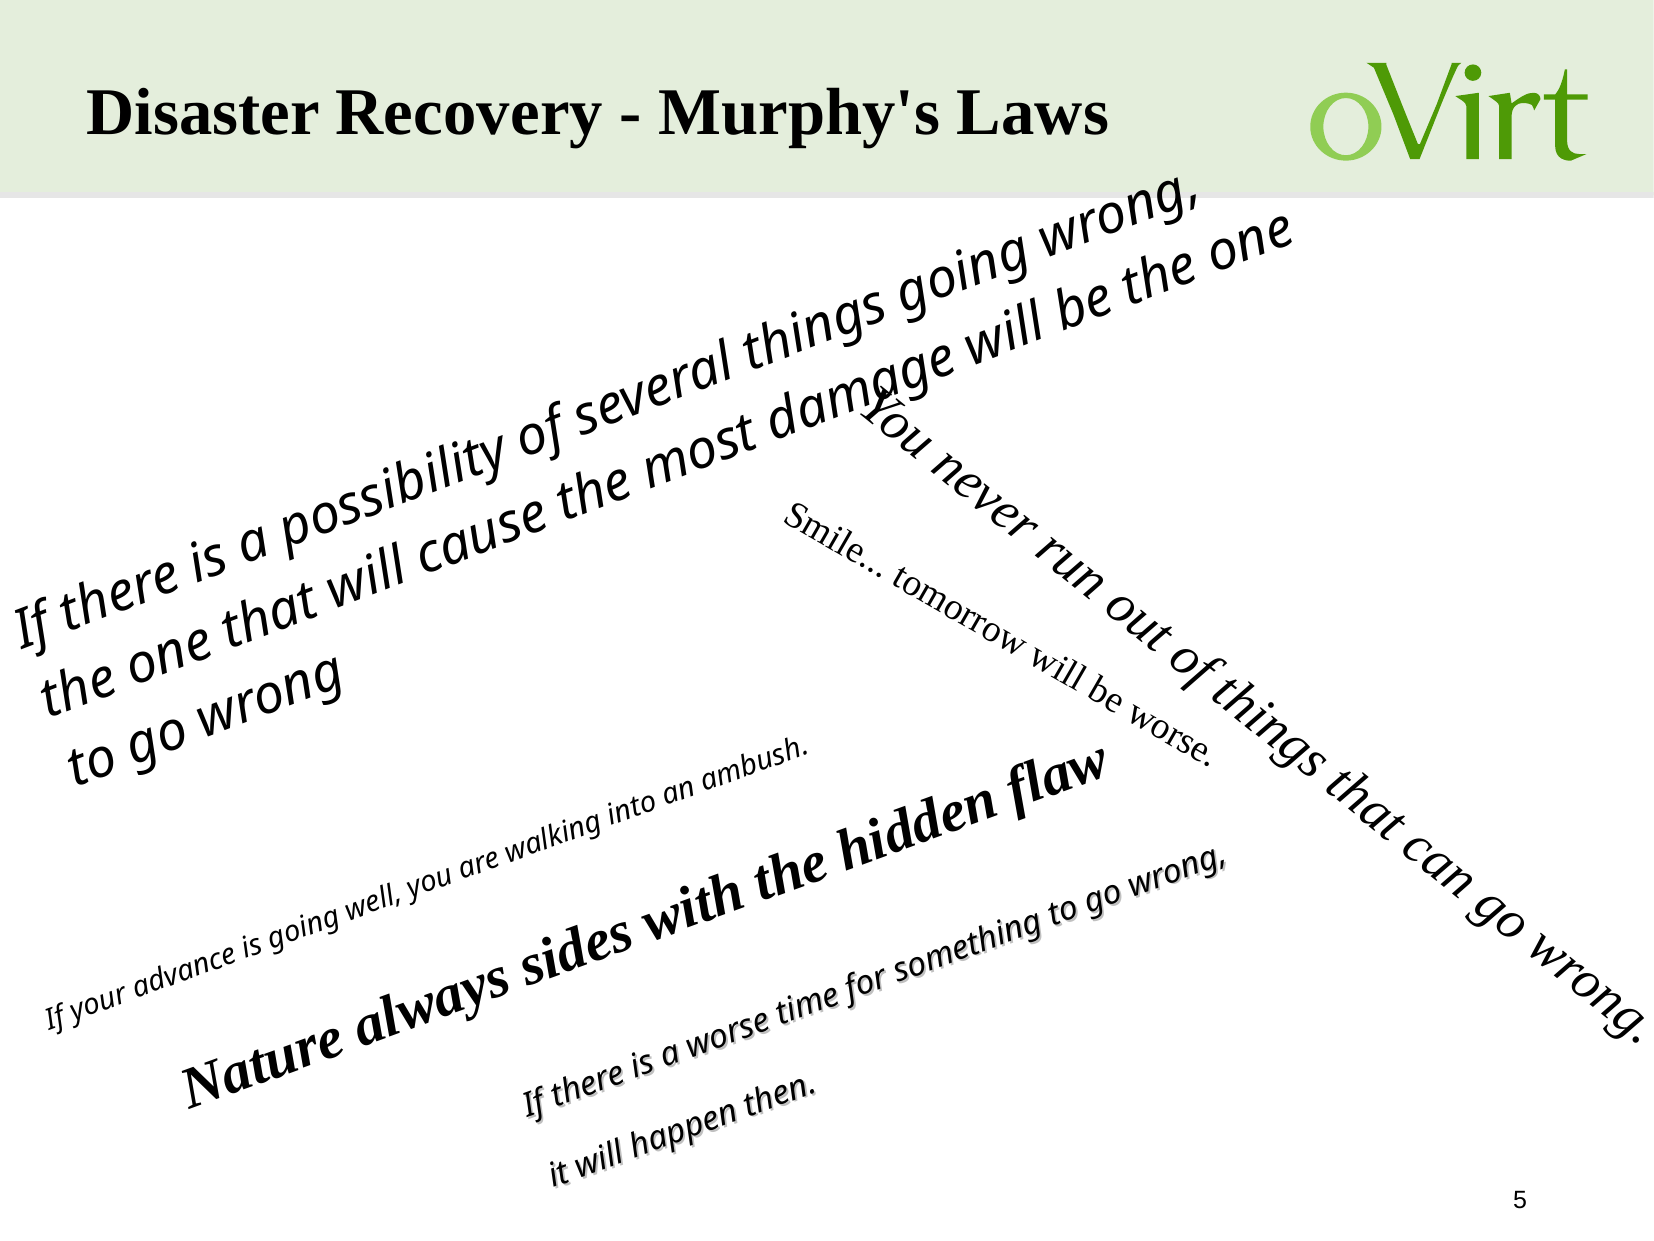

# Disaster Recovery - Murphy's Laws
If there is a possibility of several things going wrong,
the one that will cause the most damage will be the one to go wrong
Smile... tomorrow will be worse.
You never run out of things that can go wrong.
If your advance is going well, you are walking into an ambush.
Nature always sides with the hidden flaw
If there is a worse time for something to go wrong,
it will happen then.